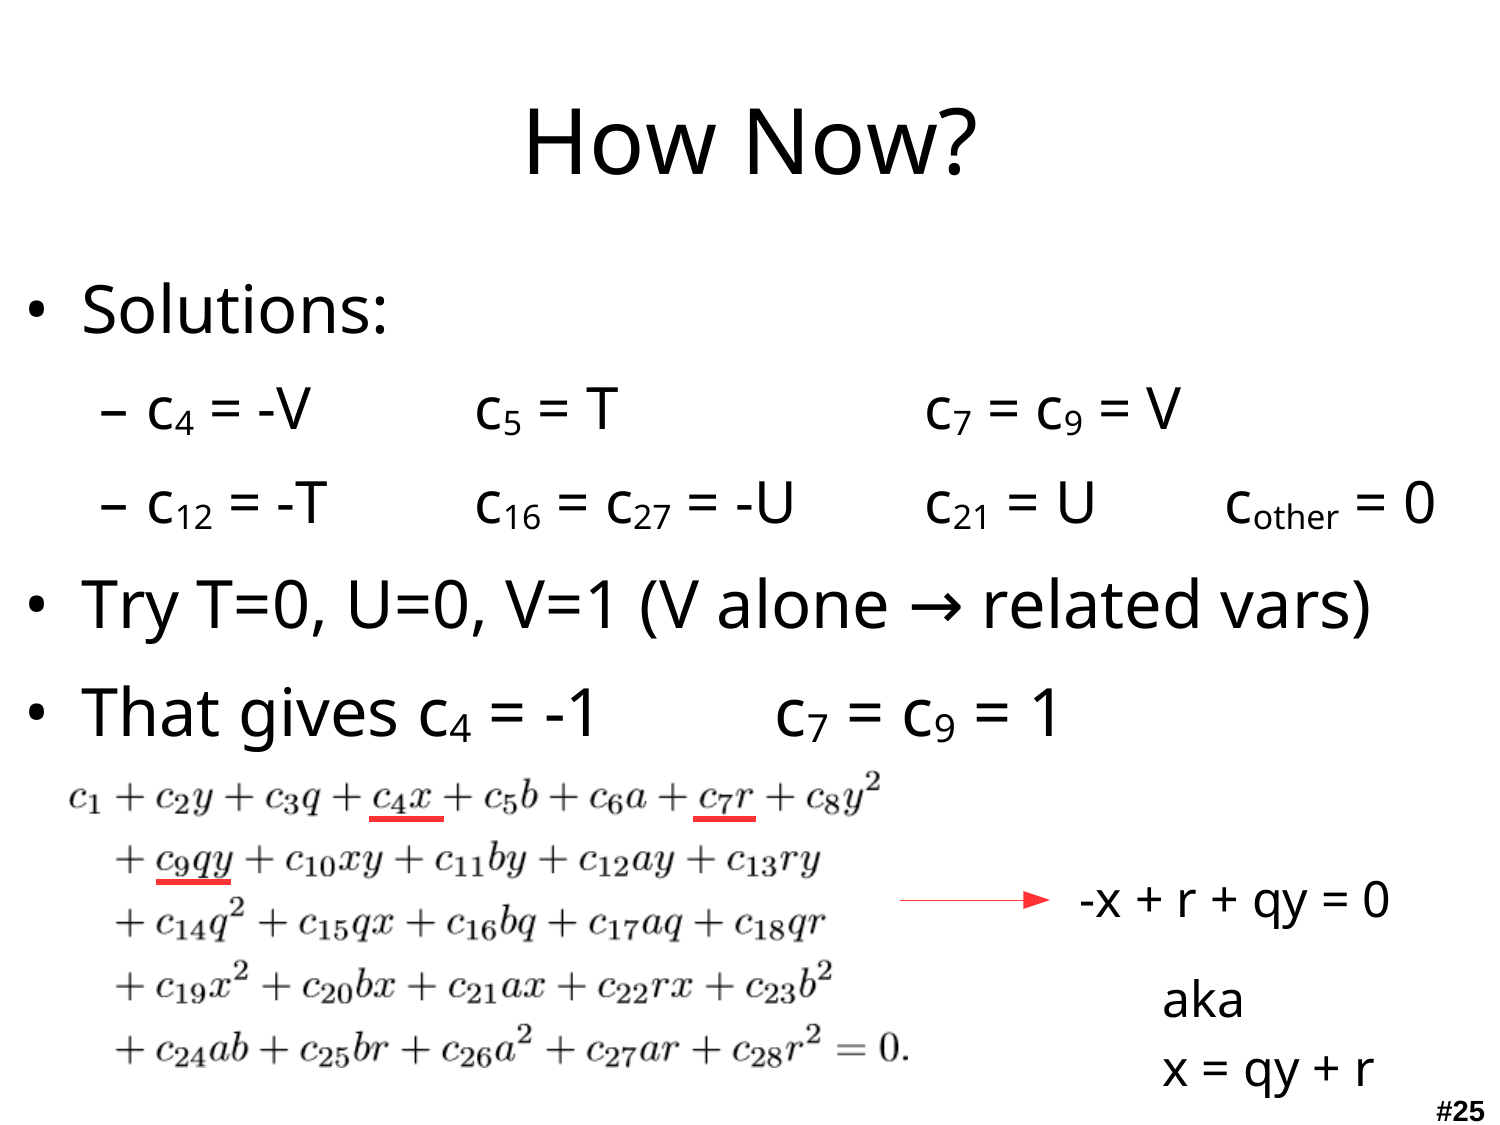

# How Now?
Solutions:
c4 = -V		c5 = T			c7 = c9 = V
c12 = -T	c16 = c27 = -U	c21 = U 	cother = 0
Try T=0, U=0, V=1 (V alone → related vars)
That gives c4 = -1		c7 = c9 = 1
-x + r + qy = 0
aka
x = qy + r
25